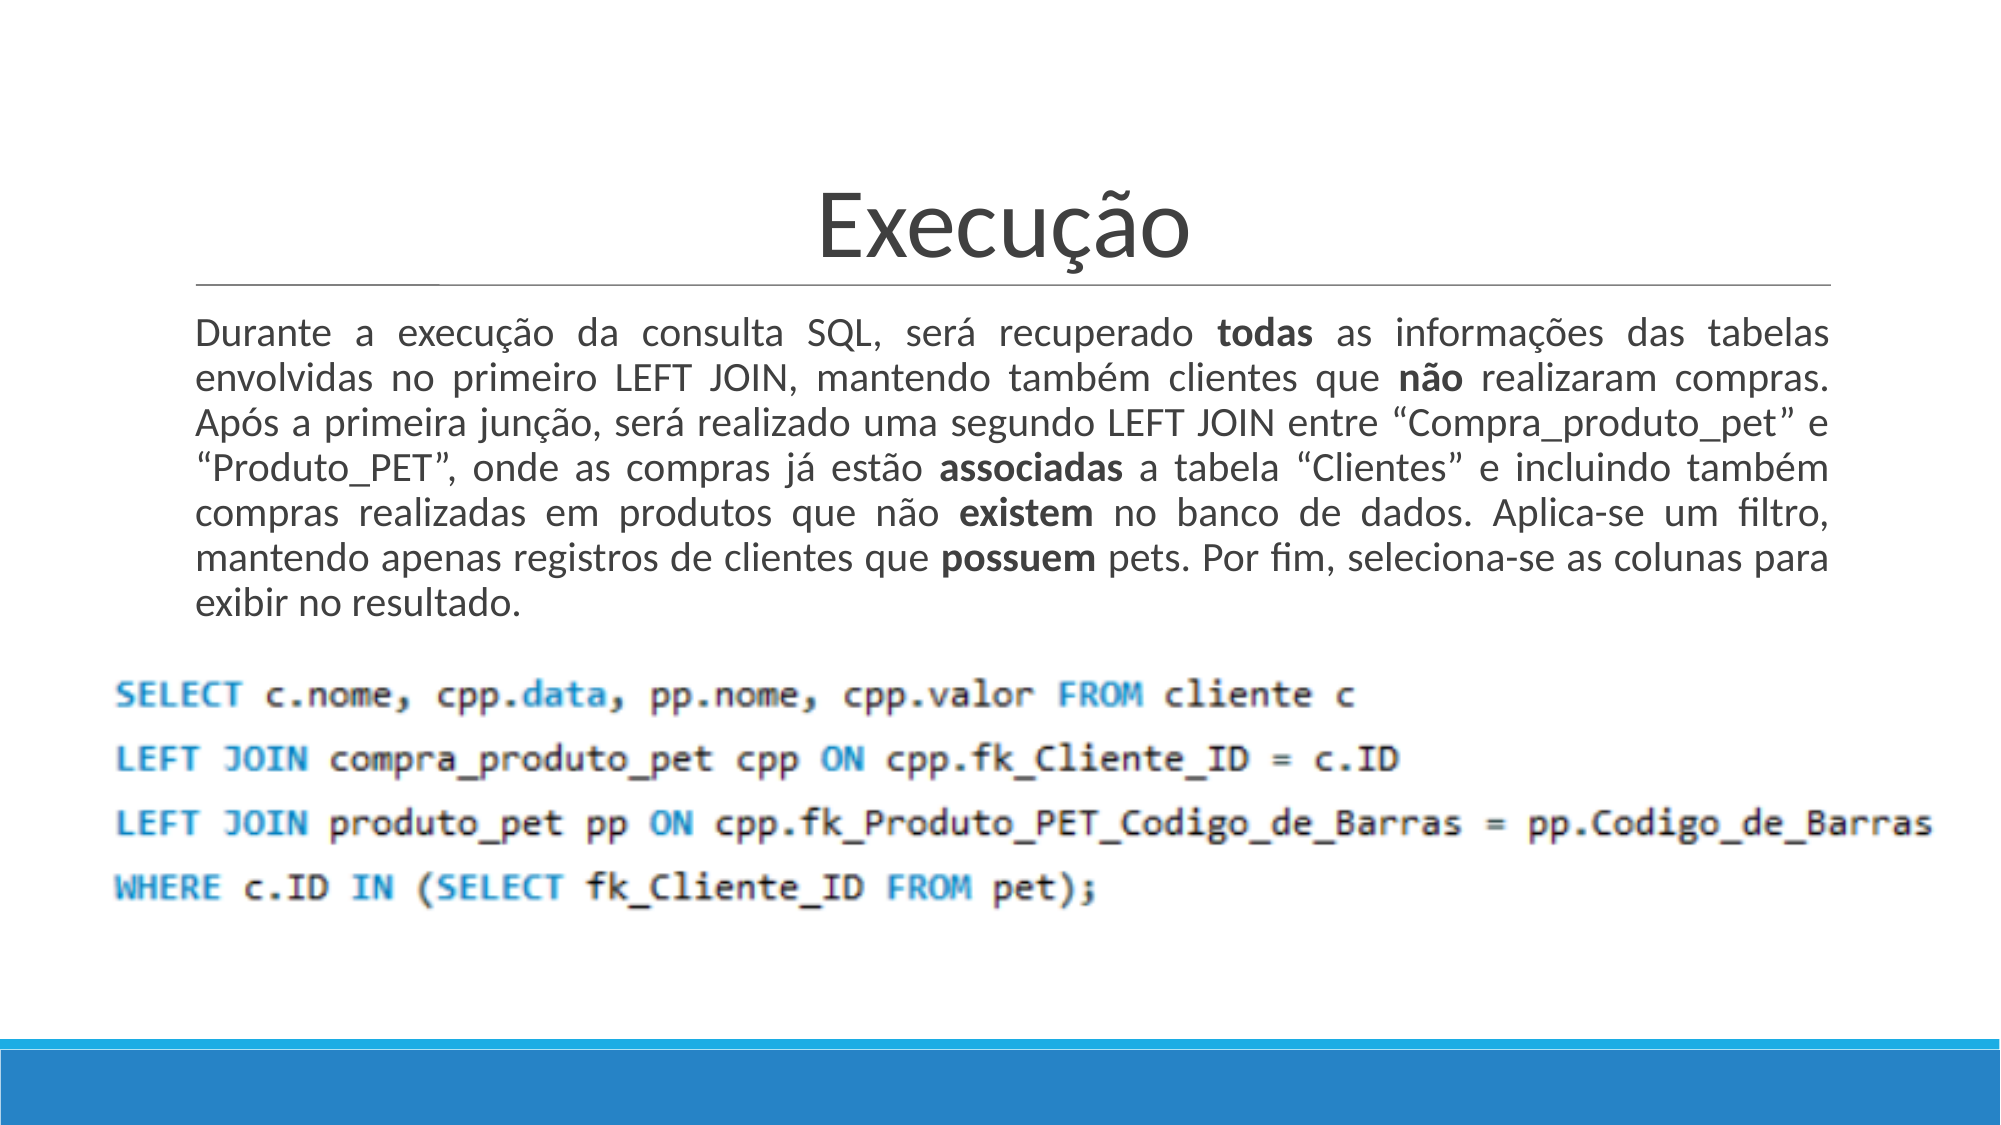

Execução
Durante a execução da consulta SQL, será recuperado todas as informações das tabelas envolvidas no primeiro LEFT JOIN, mantendo também clientes que não realizaram compras. Após a primeira junção, será realizado uma segundo LEFT JOIN entre “Compra_produto_pet” e “Produto_PET”, onde as compras já estão associadas a tabela “Clientes” e incluindo também compras realizadas em produtos que não existem no banco de dados. Aplica-se um filtro, mantendo apenas registros de clientes que possuem pets. Por fim, seleciona-se as colunas para exibir no resultado.